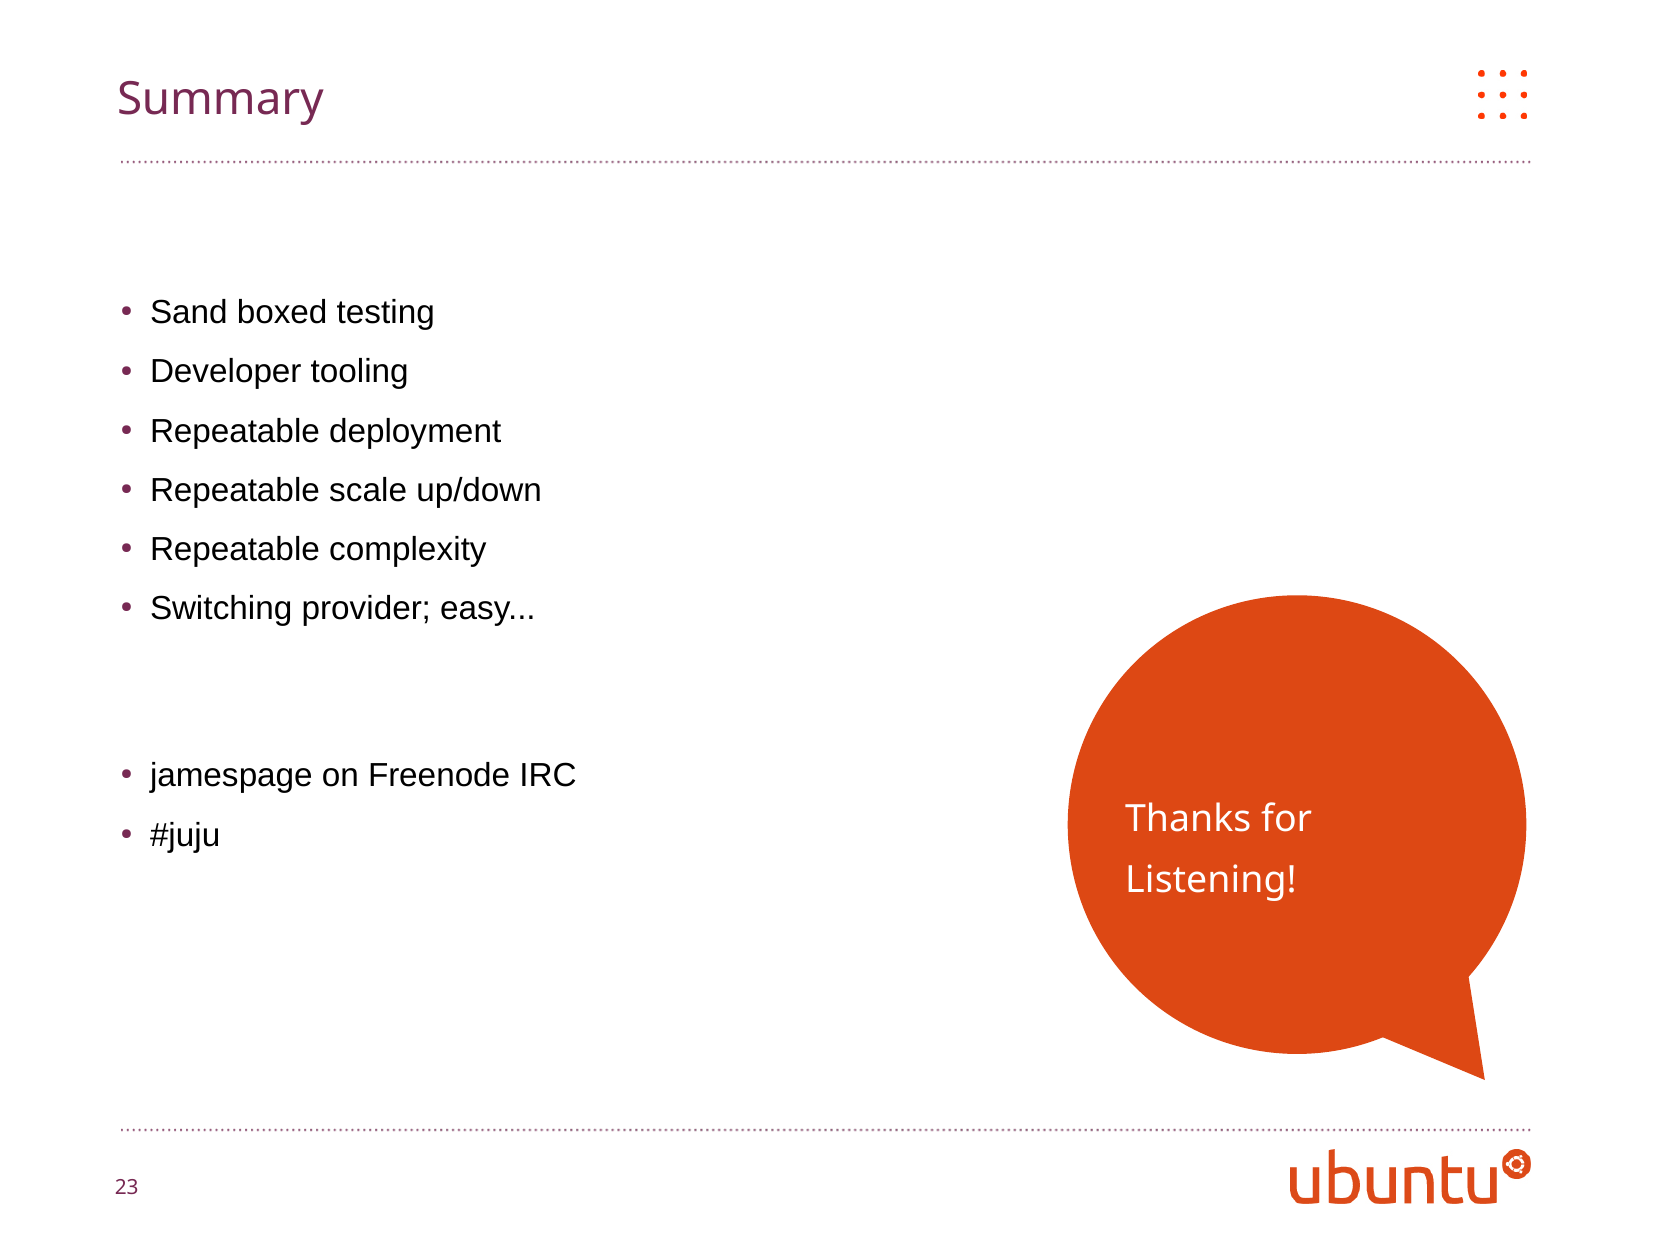

# Summary
Sand boxed testing
Developer tooling
Repeatable deployment
Repeatable scale up/down
Repeatable complexity
Switching provider; easy...
jamespage on Freenode IRC
#juju
Thanks for Listening!